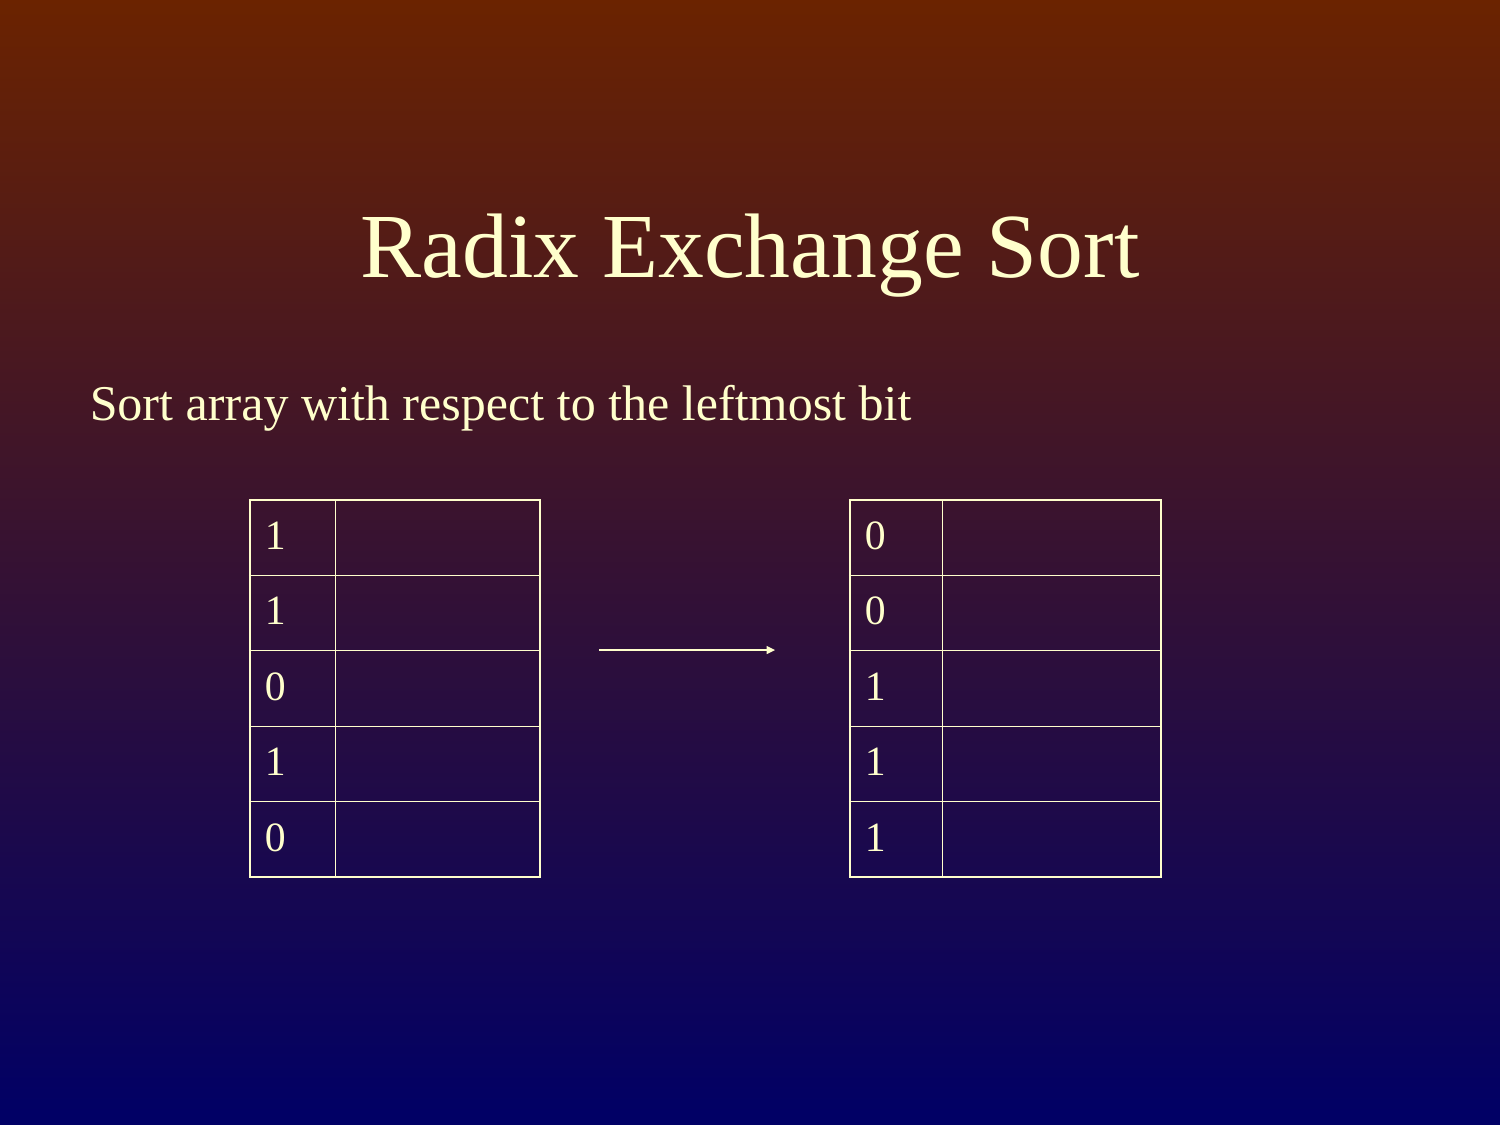

# Radix Exchange Sort
Sort array with respect to the leftmost bit
| 1 | |
| --- | --- |
| 1 | |
| 0 | |
| 1 | |
| 0 | |
| 0 | |
| --- | --- |
| 0 | |
| 1 | |
| 1 | |
| 1 | |